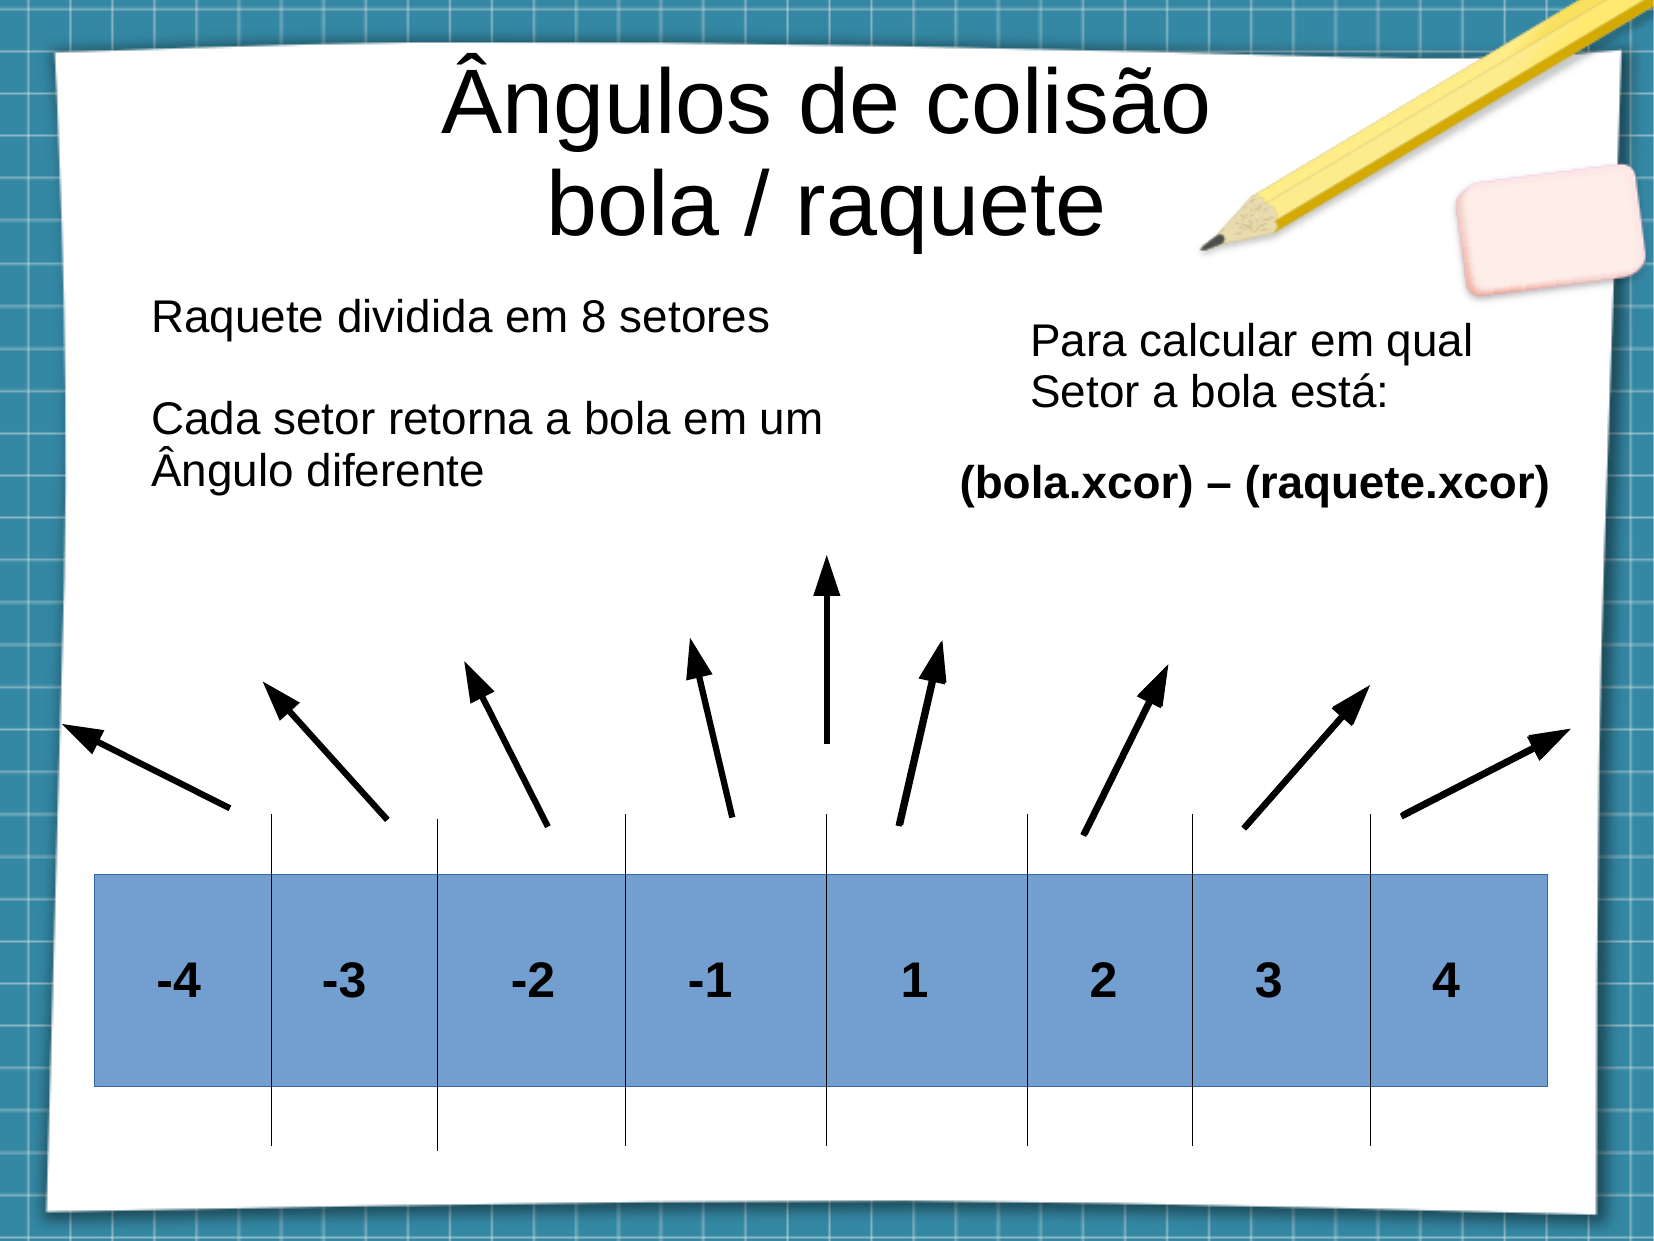

# Ângulos de colisão bola / raquete
Raquete dividida em 8 setores
Cada setor retorna a bola em um
Ângulo diferente
Para calcular em qual
Setor a bola está:
(bola.xcor) – (raquete.xcor)
-4
-3
-2
-1
1
2
3
4